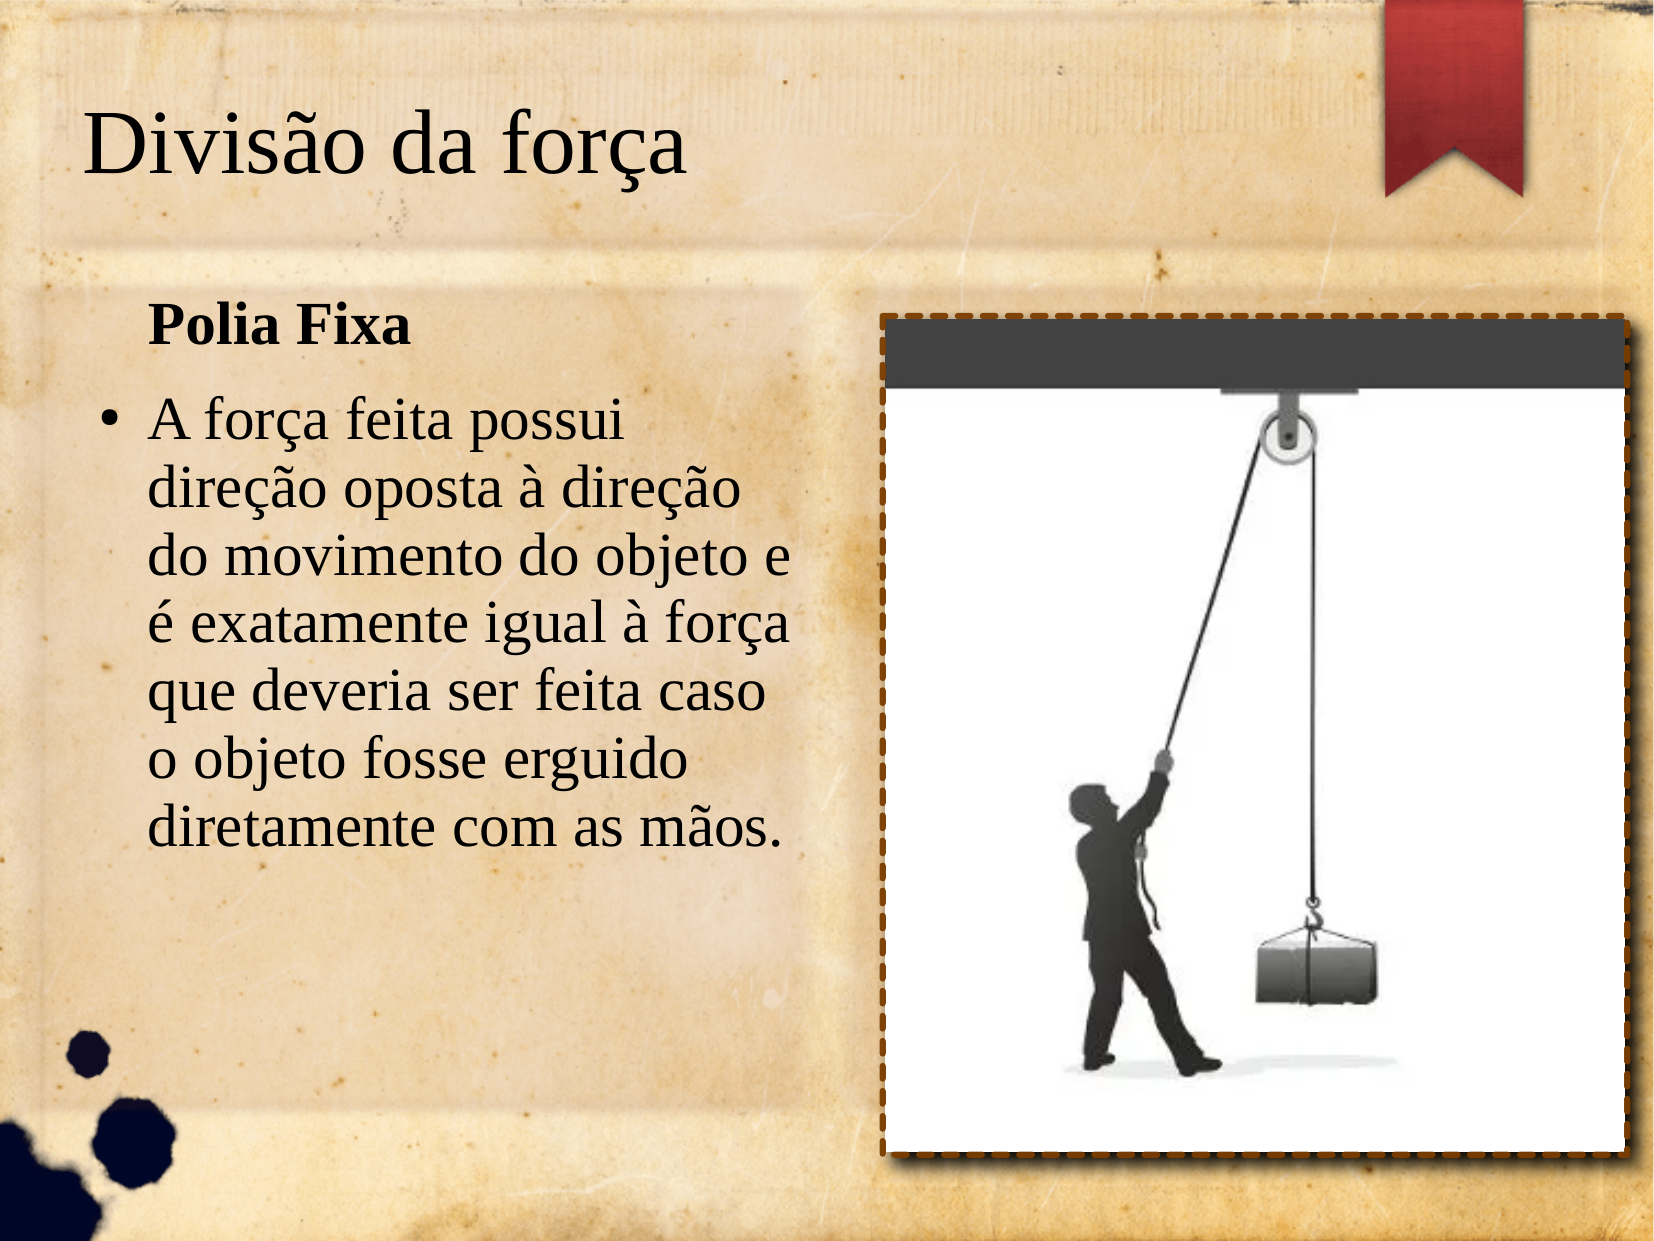

# Divisão da força
Polia Fixa
A força feita possui direção oposta à direção do movimento do objeto e é exatamente igual à força que deveria ser feita caso o objeto fosse erguido diretamente com as mãos.